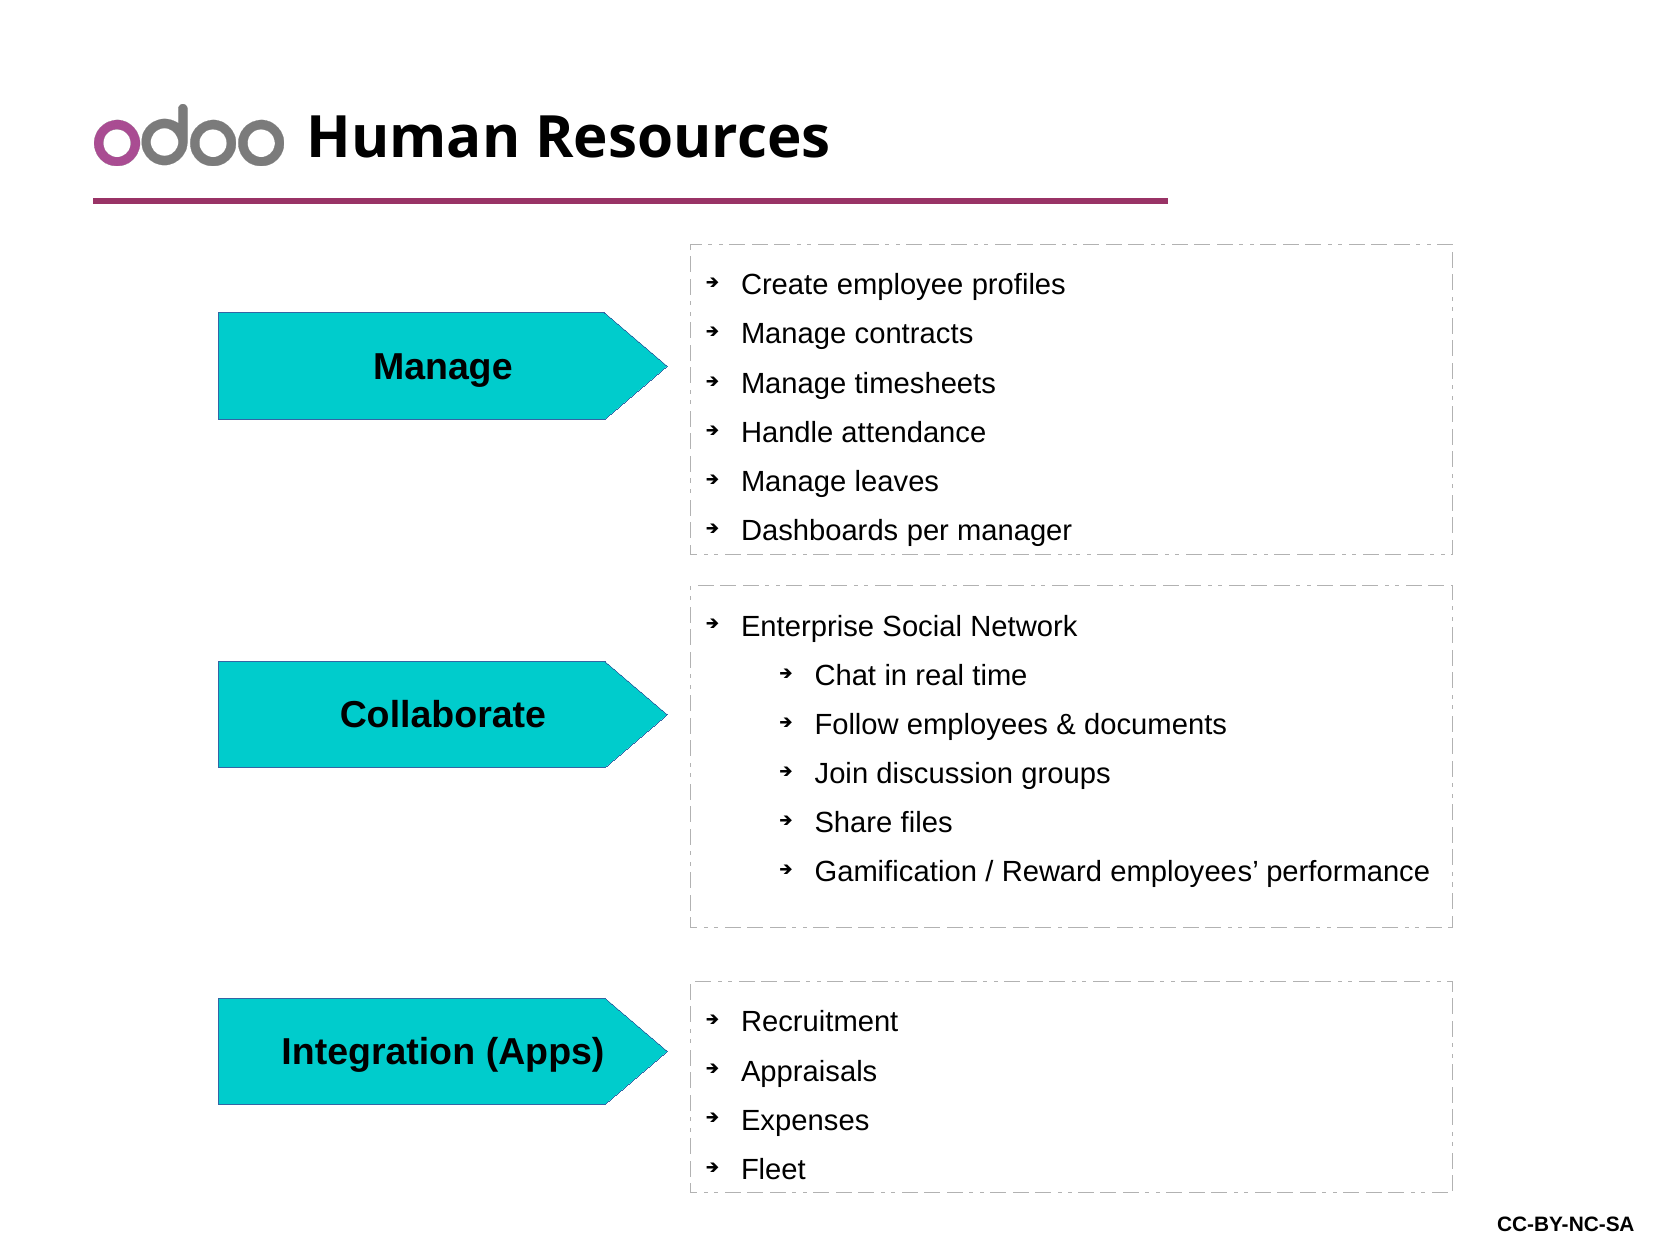

# Human Resources
Create employee profiles
Manage contracts
Manage timesheets
Handle attendance
Manage leaves
Dashboards per manager
Manage
Enterprise Social Network
Chat in real time
Follow employees & documents
Join discussion groups
Share files
Gamification / Reward employees’ performance
Collaborate
Recruitment
Appraisals
Expenses
Fleet
Integration (Apps)
CC-BY-NC-SA